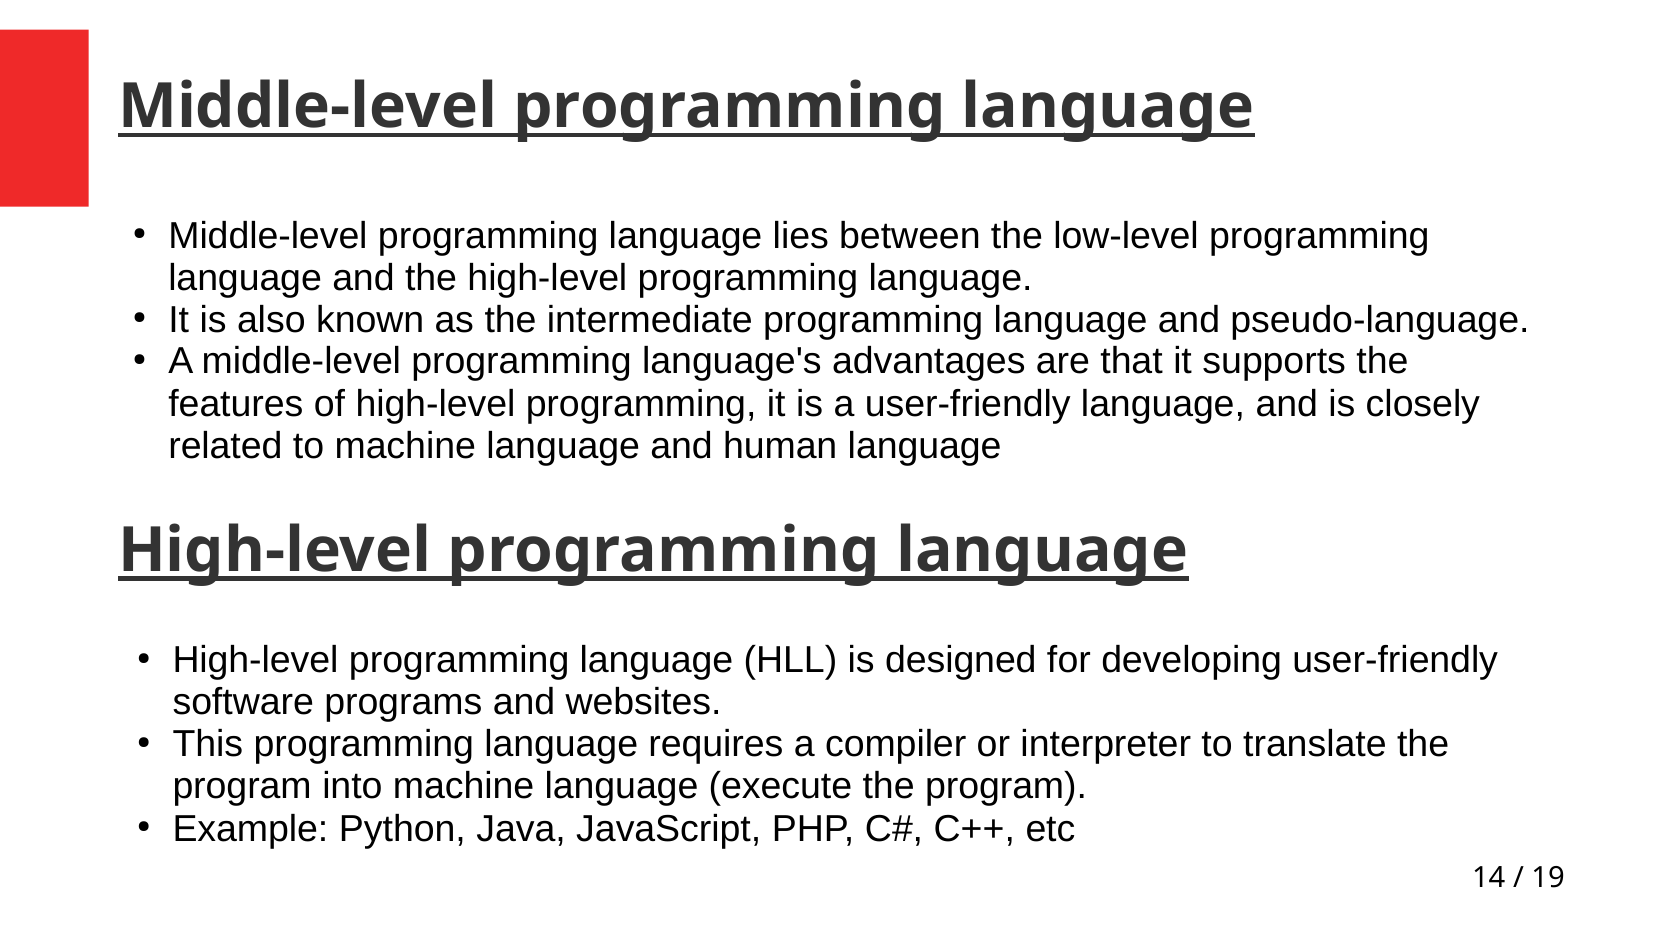

# Middle-level programming language
Middle-level programming language lies between the low-level programming language and the high-level programming language.
It is also known as the intermediate programming language and pseudo-language.
A middle-level programming language's advantages are that it supports the features of high-level programming, it is a user-friendly language, and is closely related to machine language and human language
High-level programming language
High-level programming language (HLL) is designed for developing user-friendly software programs and websites.
This programming language requires a compiler or interpreter to translate the program into machine language (execute the program).
Example: Python, Java, JavaScript, PHP, C#, C++, etc
14